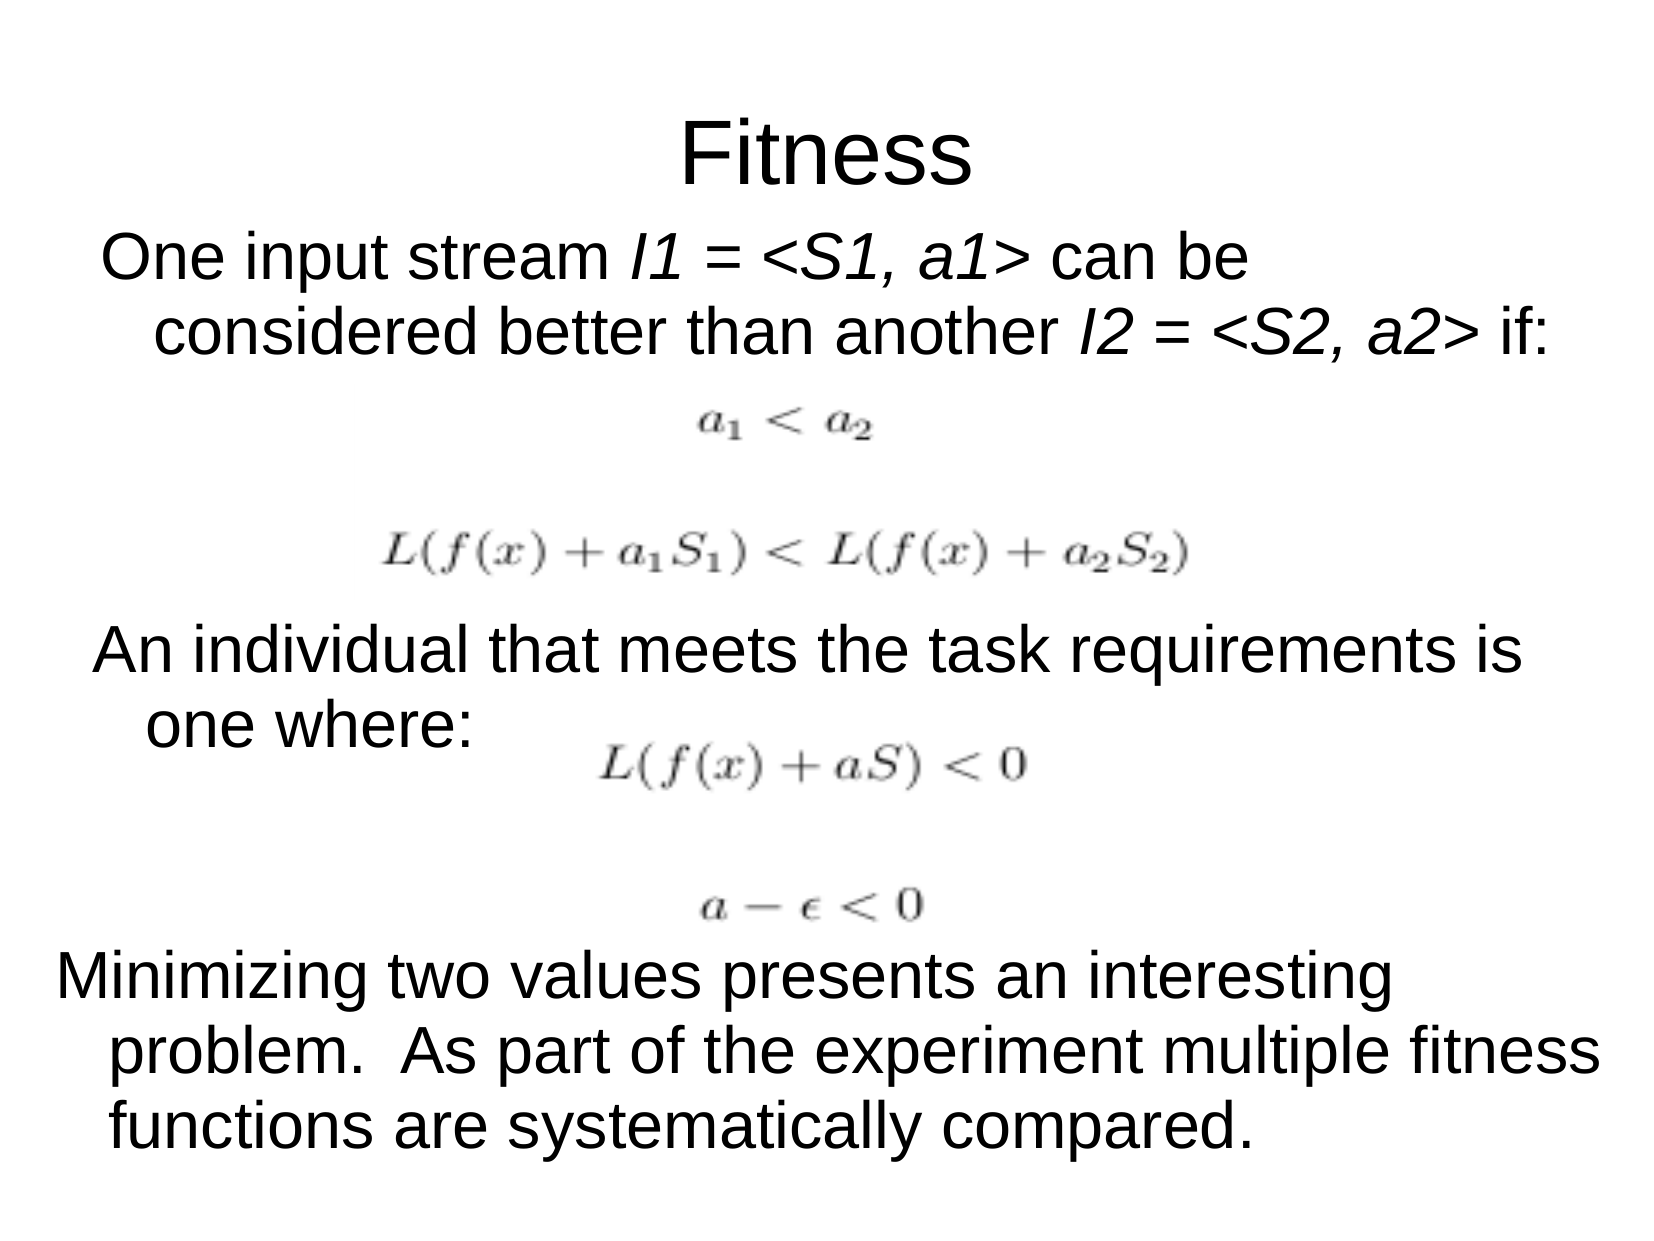

# Fitness
One input stream I1 = <S1, a1> can be considered better than another I2 = <S2, a2> if:
An individual that meets the task requirements is one where:
Minimizing two values presents an interesting problem. As part of the experiment multiple fitness functions are systematically compared.